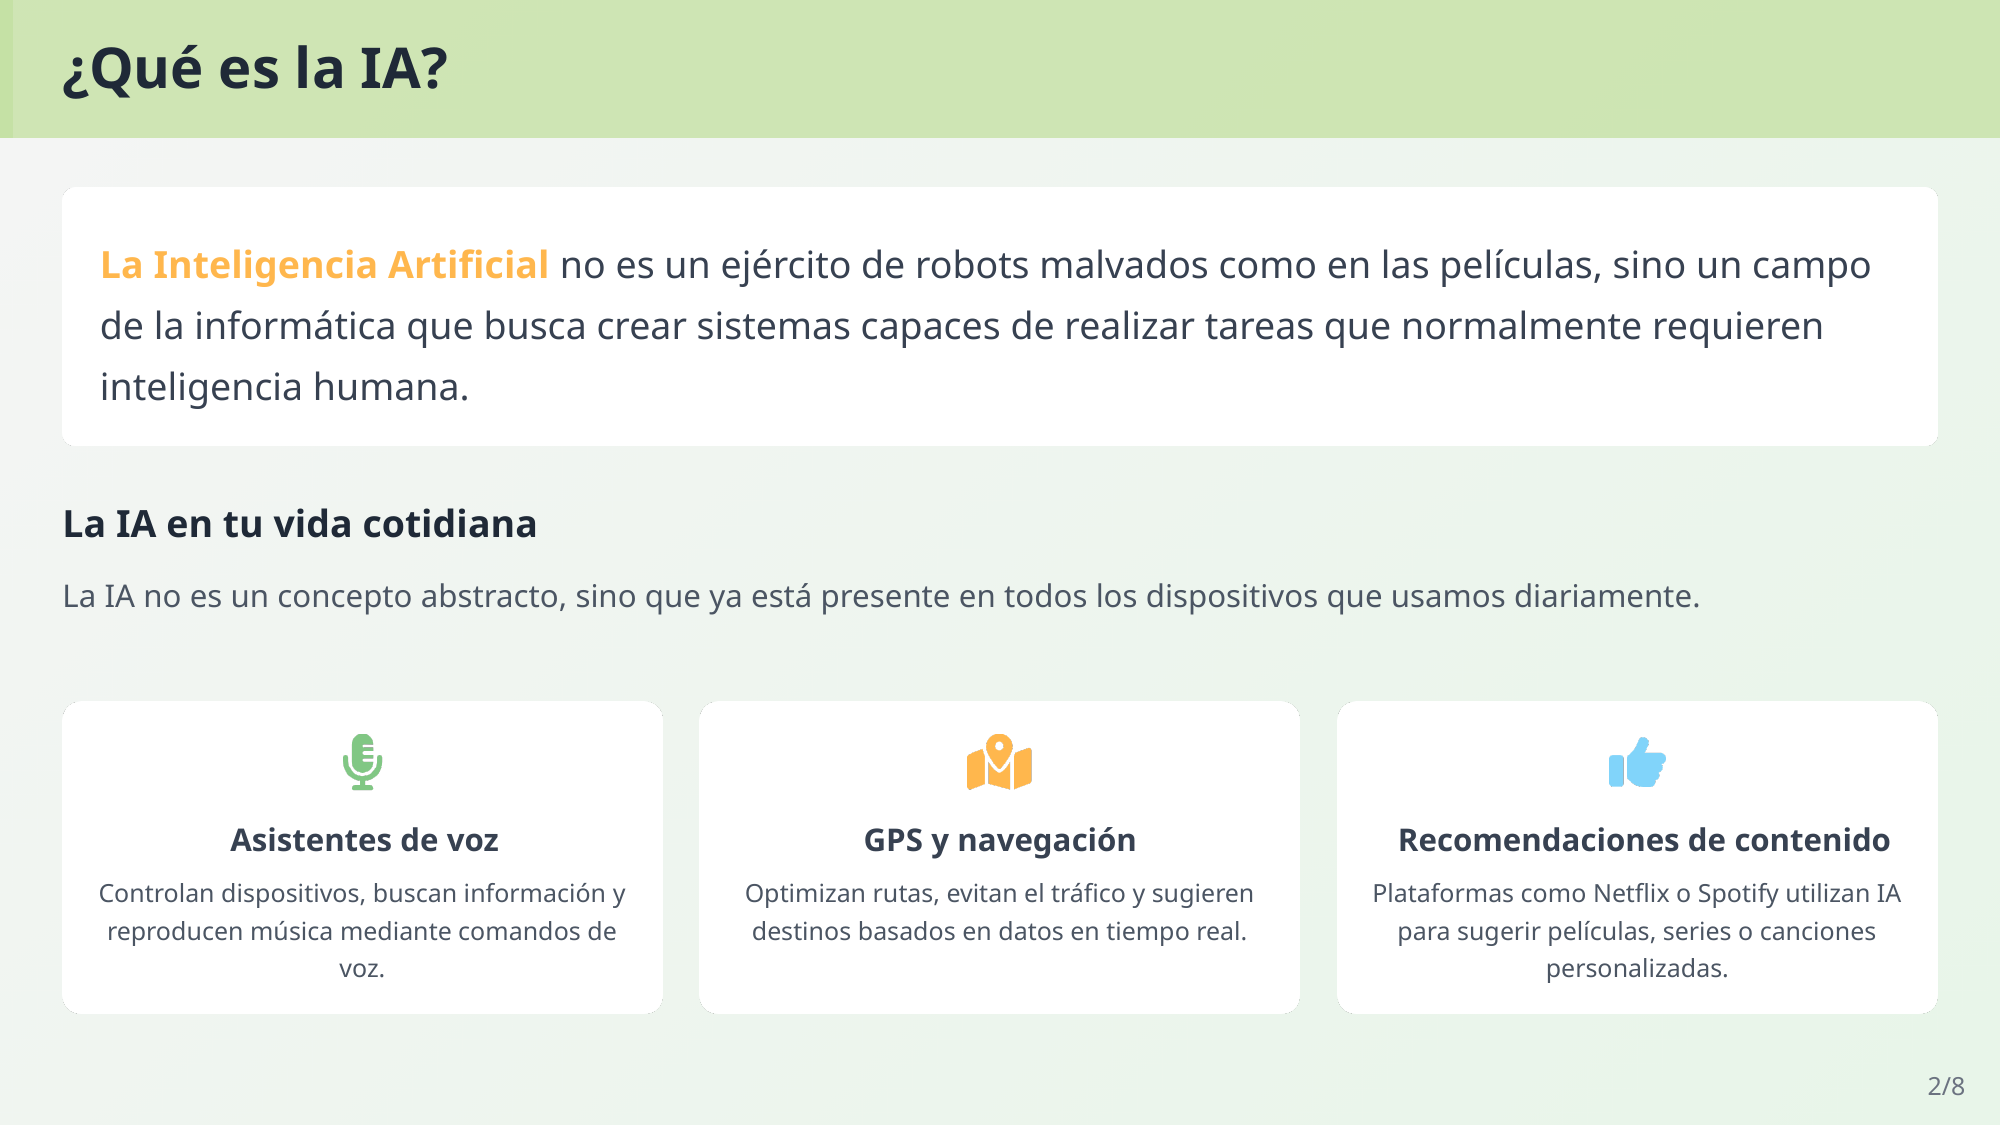

¿Qué es la IA?
La Inteligencia Artificial no es un ejército de robots malvados como en las películas, sino un campo de la informática que busca crear sistemas capaces de realizar tareas que normalmente requieren inteligencia humana.
La IA en tu vida cotidiana
La IA no es un concepto abstracto, sino que ya está presente en todos los dispositivos que usamos diariamente.
Asistentes de voz
GPS y navegación
Recomendaciones de contenido
Controlan dispositivos, buscan información y reproducen música mediante comandos de voz.
Optimizan rutas, evitan el tráfico y sugieren destinos basados en datos en tiempo real.
Plataformas como Netflix o Spotify utilizan IA para sugerir películas, series o canciones personalizadas.
2/8